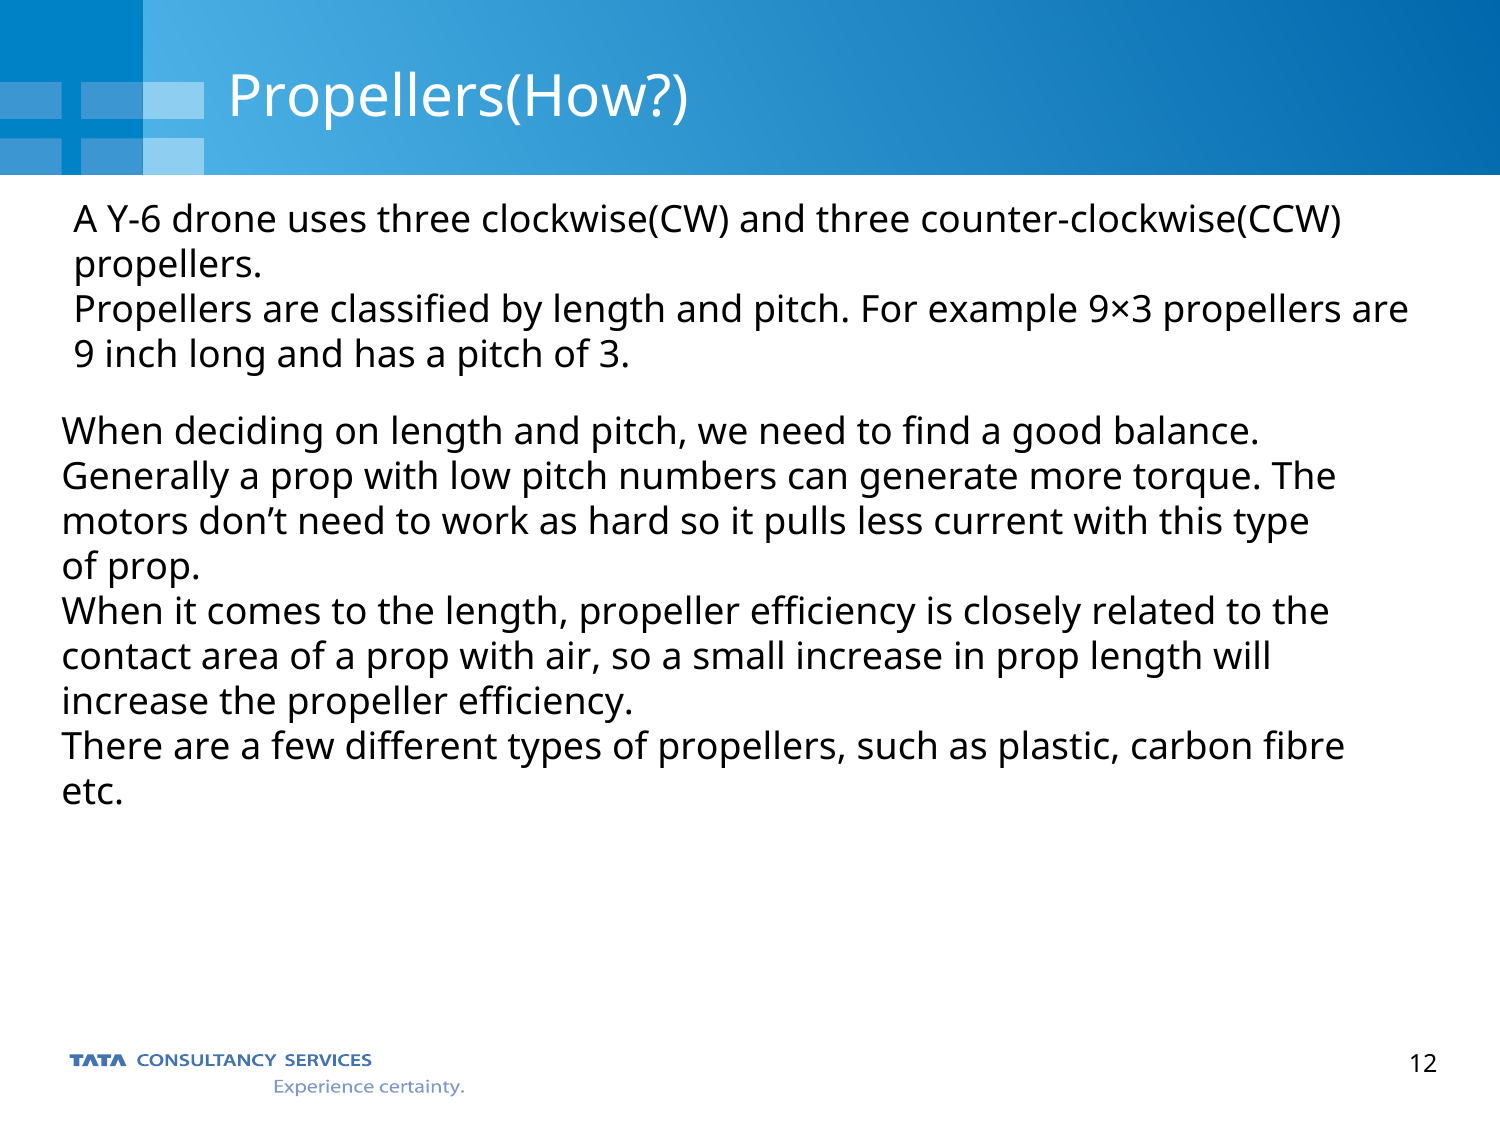

Propellers(How?)
A Y-6 drone uses three clockwise(CW) and three counter-clockwise(CCW) propellers.
Propellers are classified by length and pitch. For example 9×3 propellers are 9 inch long and has a pitch of 3.
When deciding on length and pitch, we need to find a good balance. Generally a prop with low pitch numbers can generate more torque. The motors don’t need to work as hard so it pulls less current with this type of prop.
When it comes to the length, propeller efficiency is closely related to the contact area of a prop with air, so a small increase in prop length will increase the propeller efficiency.
There are a few different types of propellers, such as plastic, carbon fibre etc.